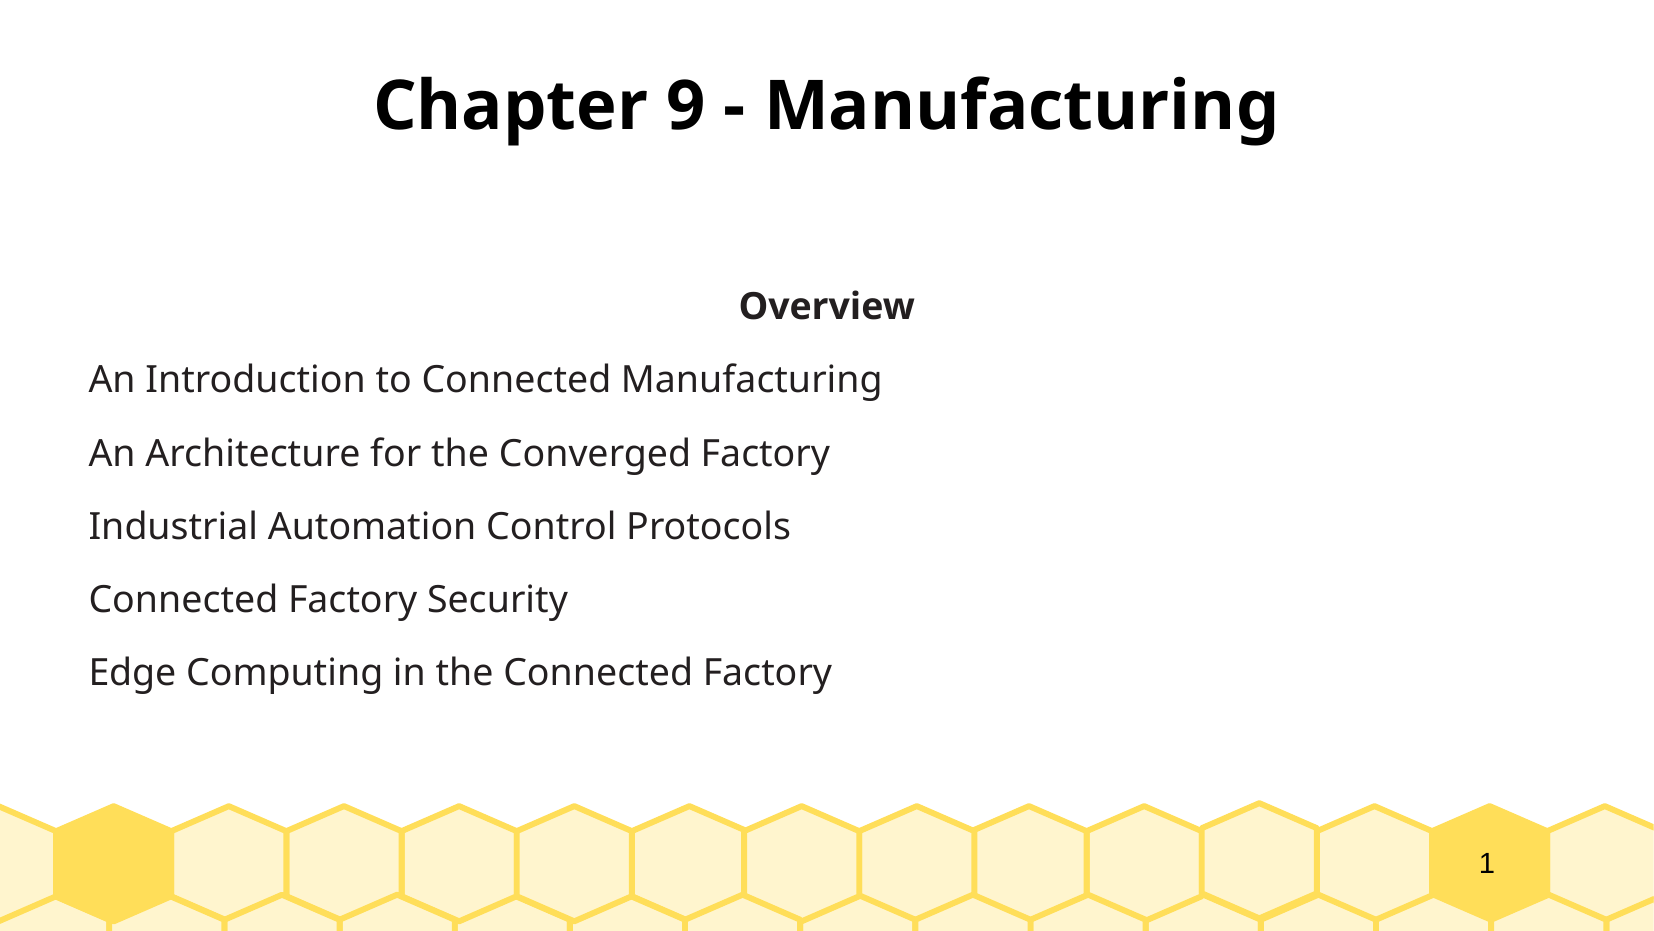

# Chapter 9 - Manufacturing
Overview
An Introduction to Connected Manufacturing
An Architecture for the Converged Factory
Industrial Automation Control Protocols
Connected Factory Security
Edge Computing in the Connected Factory